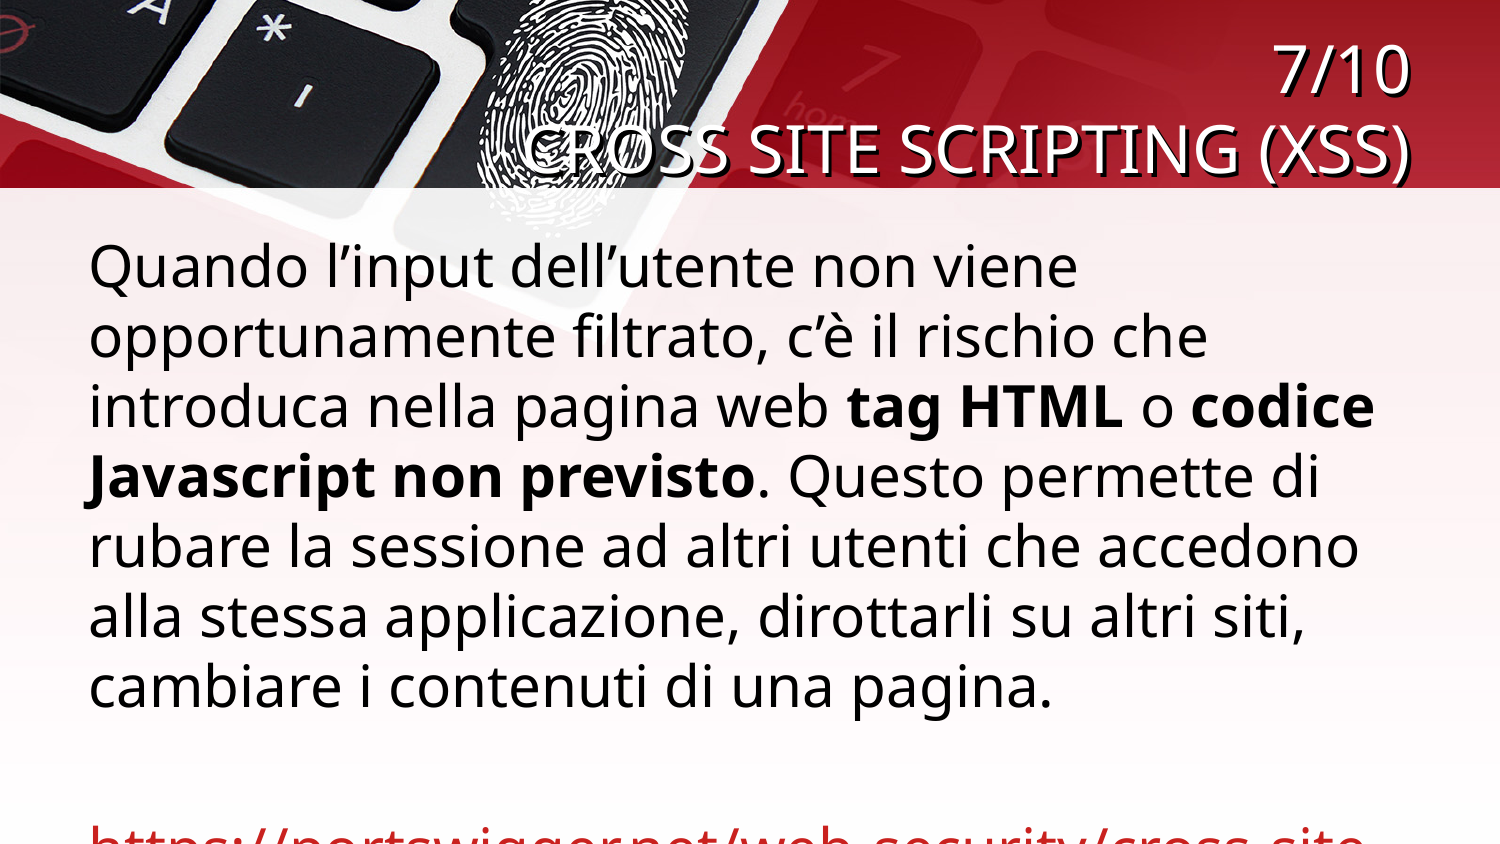

# 7/10 CROSS SITE SCRIPTING (XSS)
Quando l’input dell’utente non viene opportunamente filtrato, c’è il rischio che introduca nella pagina web tag HTML o codice Javascript non previsto. Questo permette di rubare la sessione ad altri utenti che accedono alla stessa applicazione, dirottarli su altri siti, cambiare i contenuti di una pagina.
https://portswigger.net/web-security/cross-site-scripting